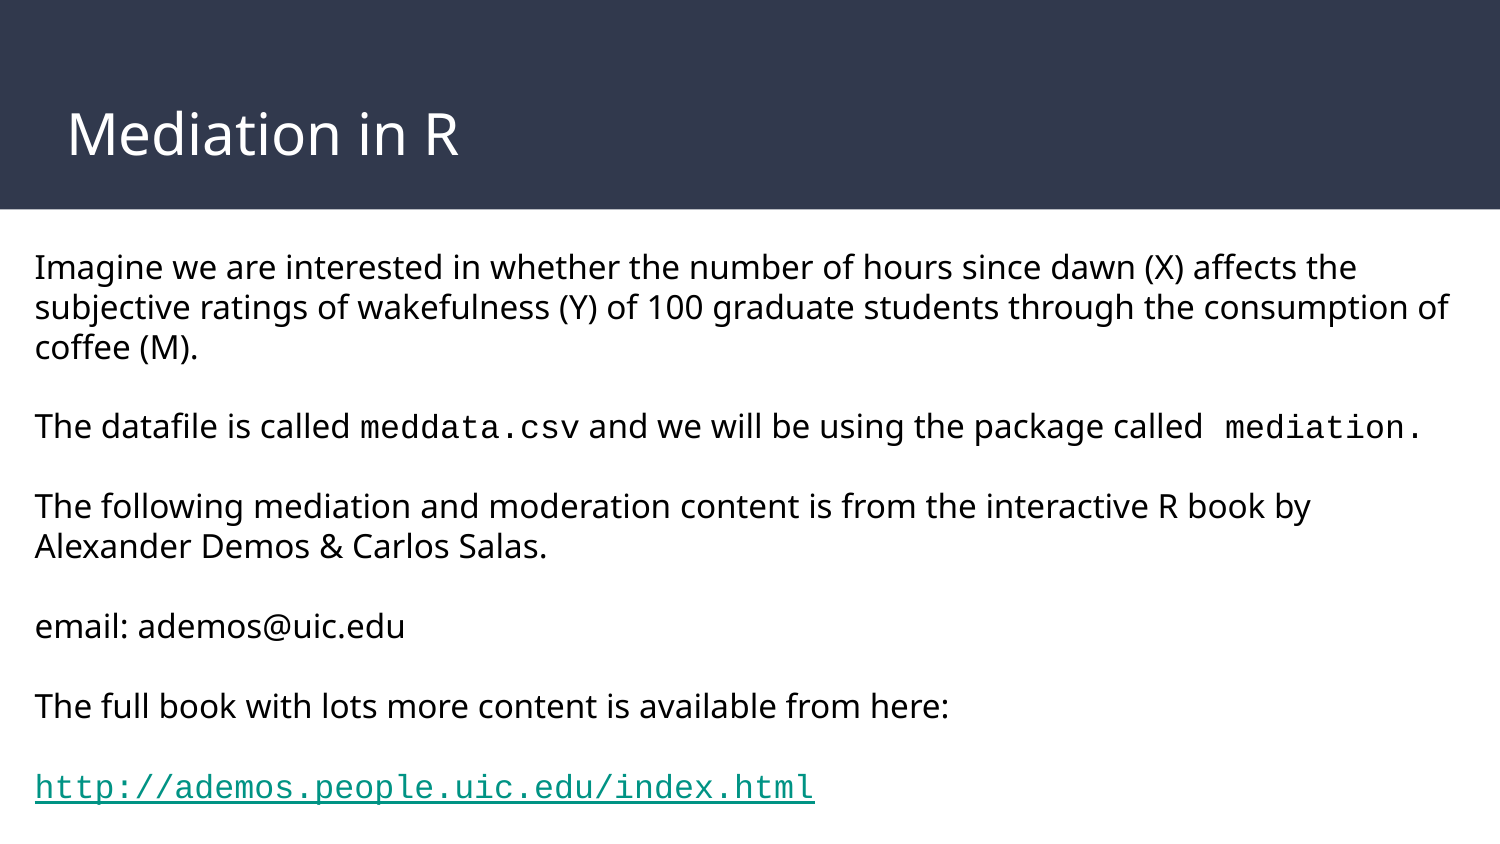

# Mediation in R
Imagine we are interested in whether the number of hours since dawn (X) affects the subjective ratings of wakefulness (Y) of 100 graduate students through the consumption of coffee (M).
The datafile is called meddata.csv and we will be using the package called mediation.
The following mediation and moderation content is from the interactive R book by Alexander Demos & Carlos Salas.
email: ademos@uic.edu
The full book with lots more content is available from here:
http://ademos.people.uic.edu/index.html